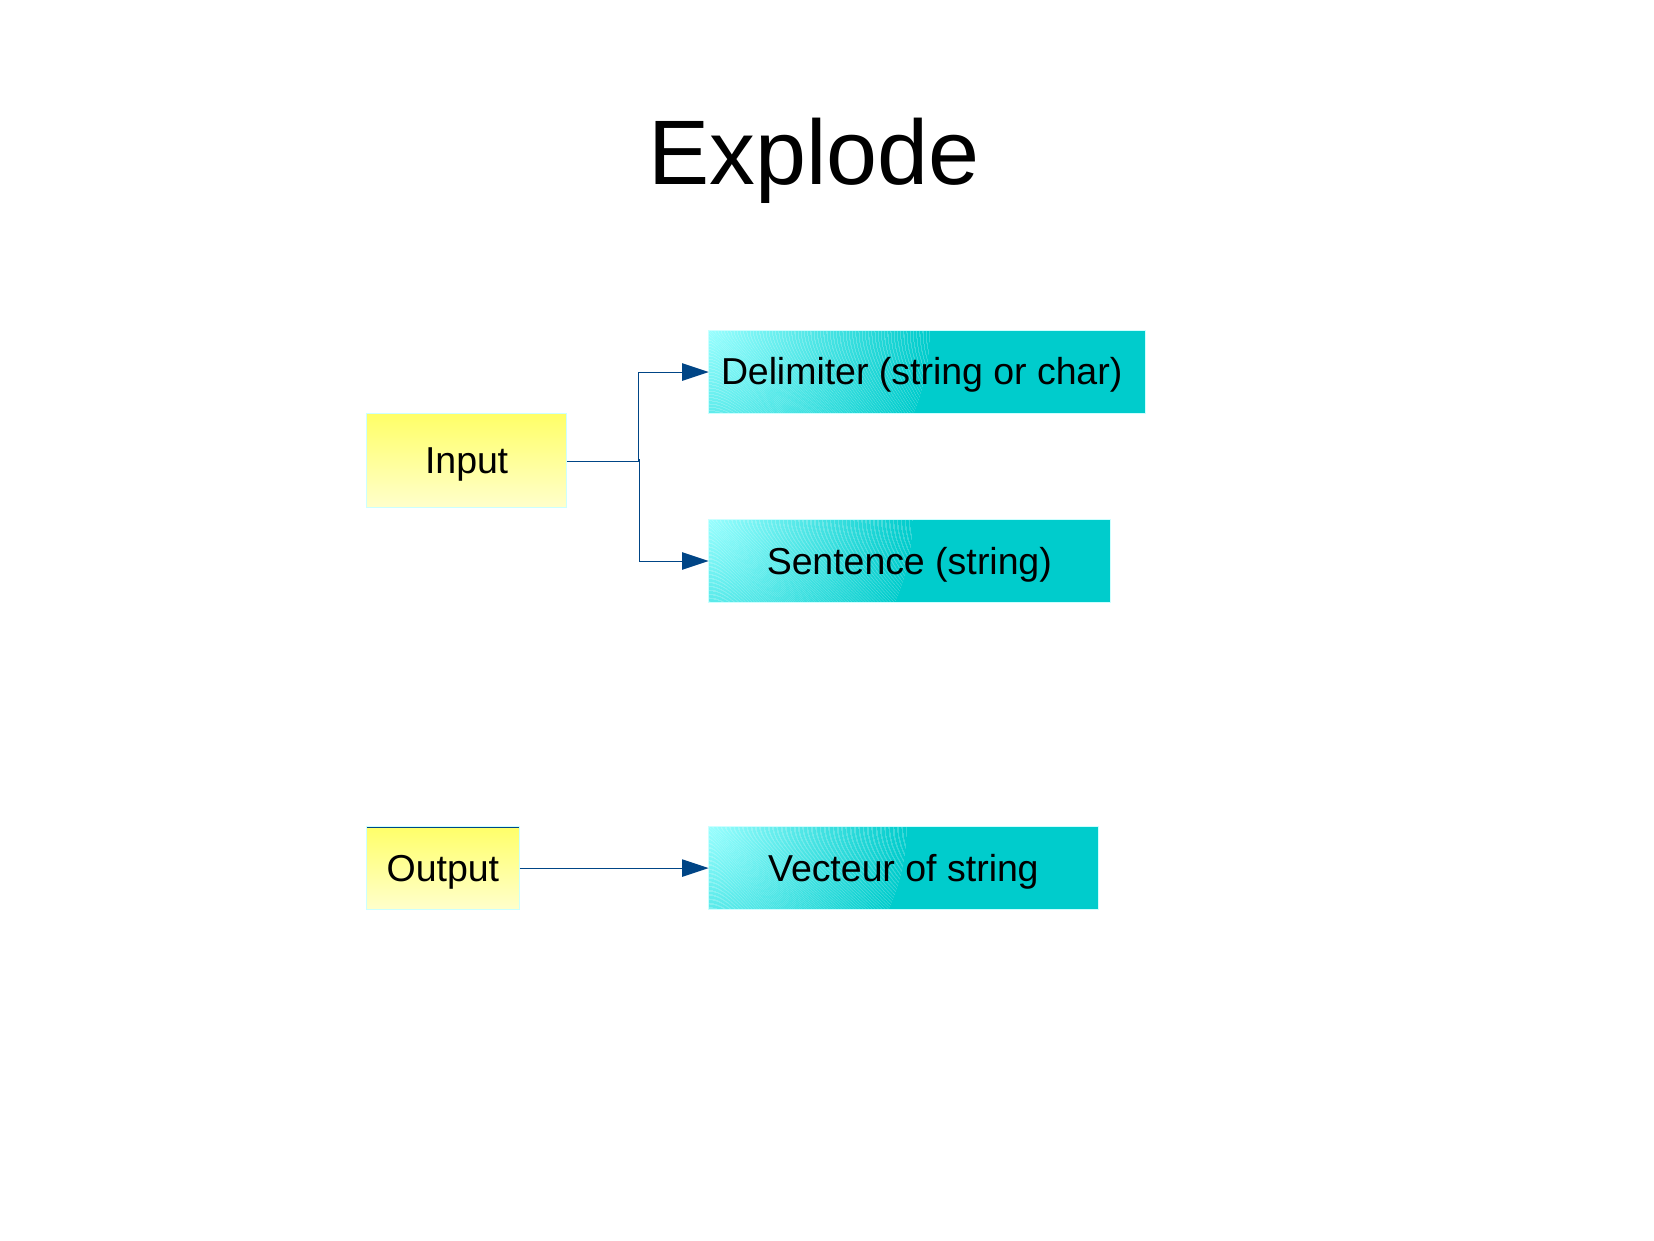

# Explode
Delimiter (string or char)
Input
Sentence (string)
Output
Vecteur of string